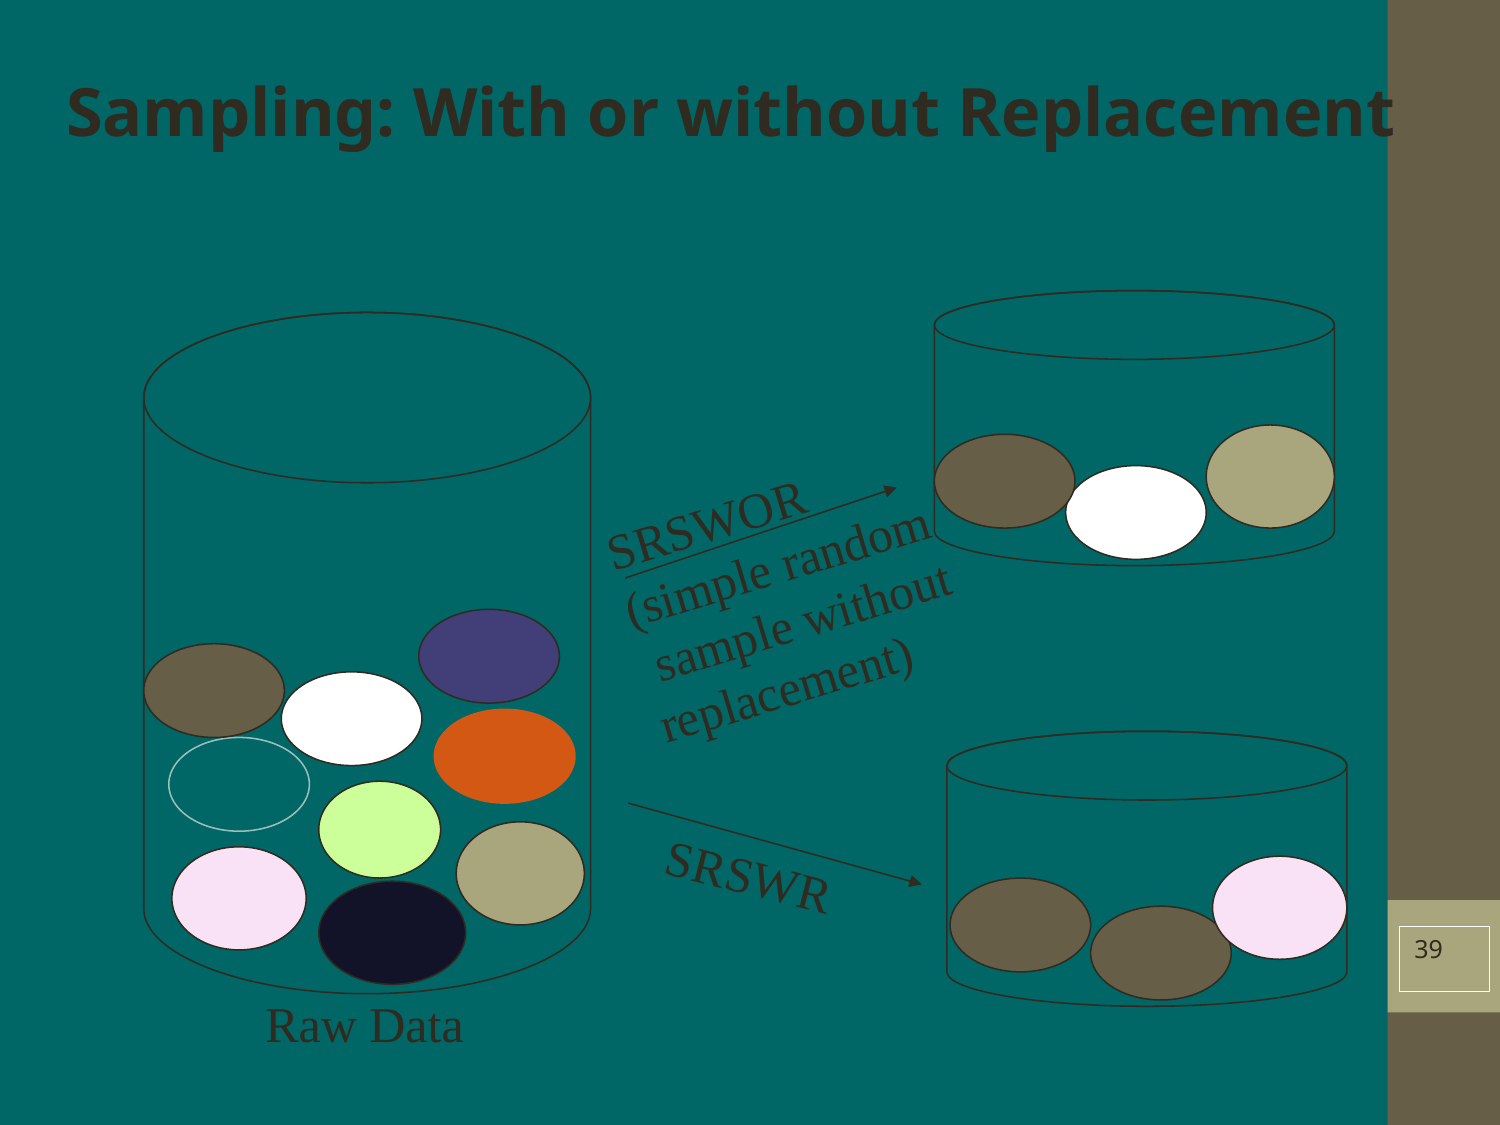

Sampling: With or without Replacement
Raw Data
SRSWOR
(simple random
 sample without
replacement)
SRSWR